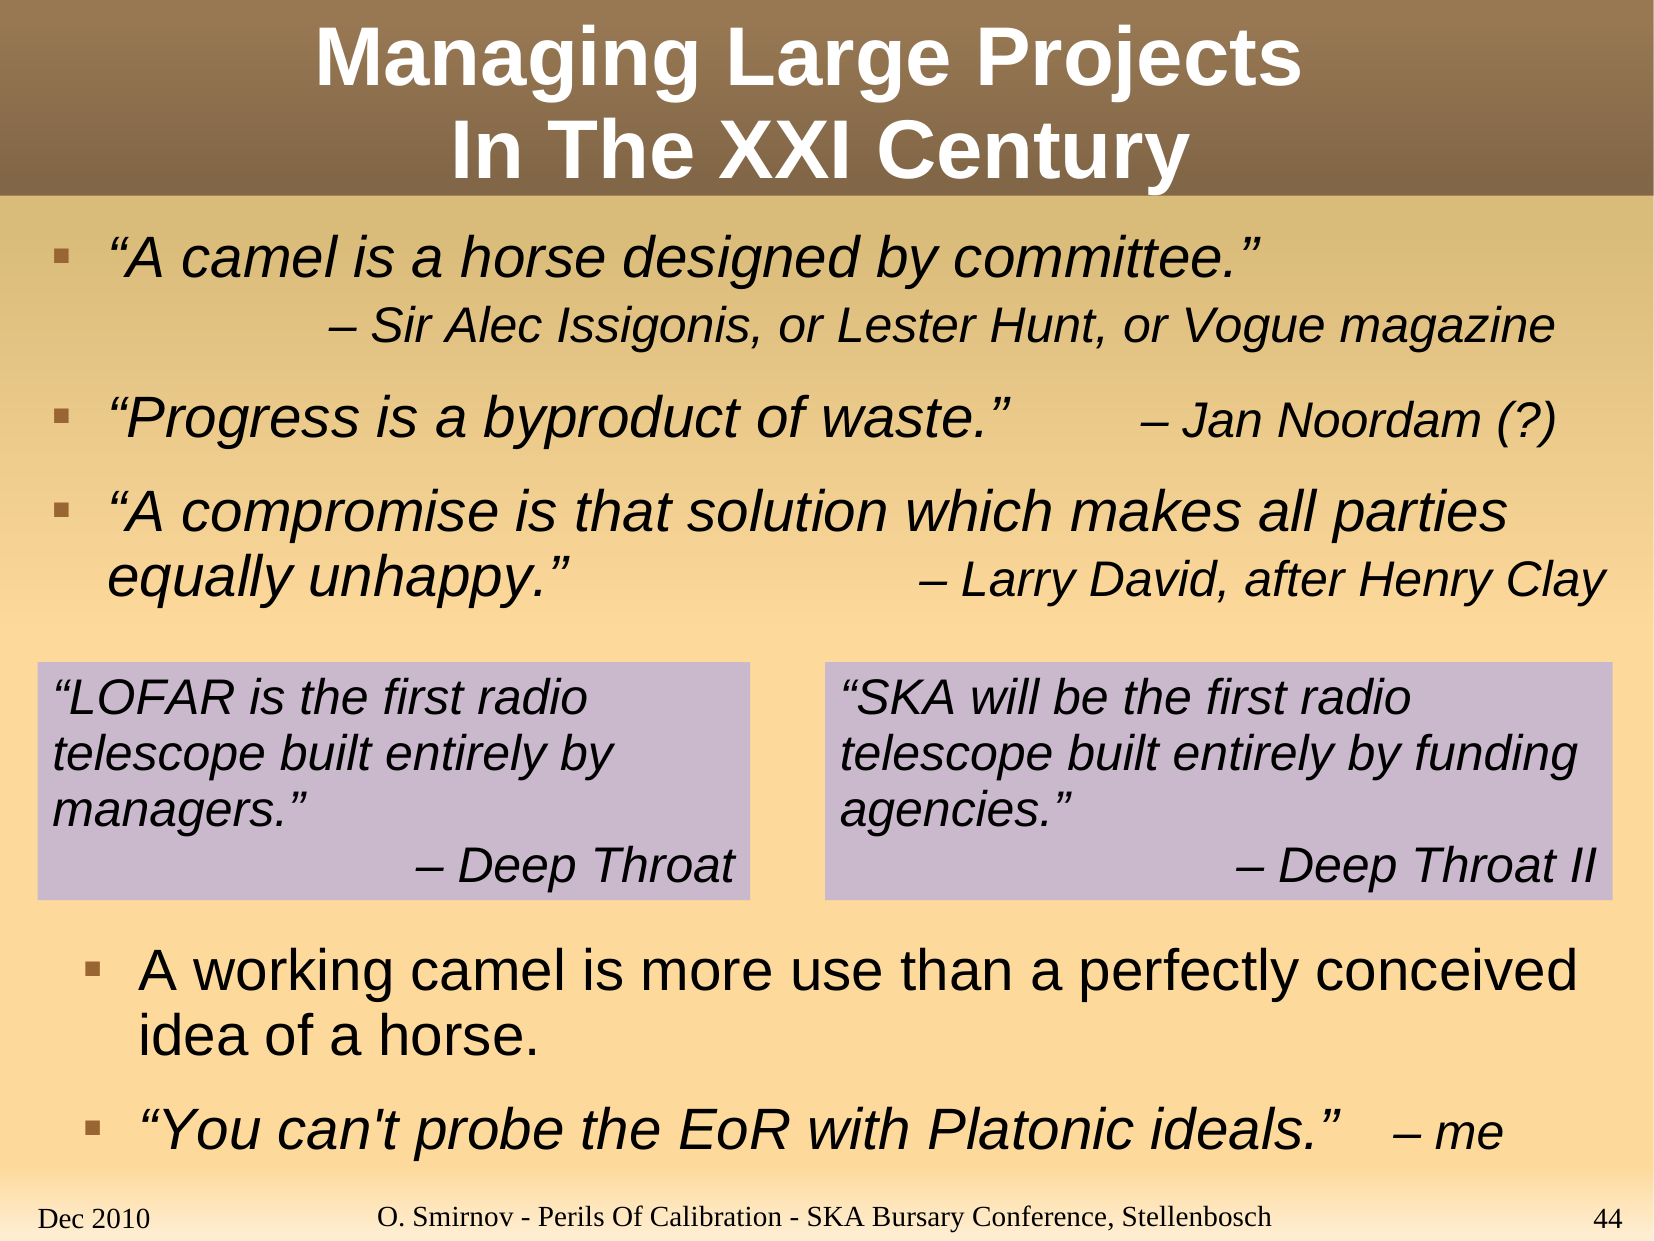

# Managing Large Projects In The XXI Century
“A camel is a horse designed by committee.”
			– Sir Alec Issigonis, or Lester Hunt, or Vogue magazine
“Progress is a byproduct of waste.”		– Jan Noordam (?)
“A compromise is that solution which makes all parties equally unhappy.”					– Larry David, after Henry Clay
“LOFAR is the first radio telescope built entirely by managers.”
– Deep Throat
“SKA will be the first radio telescope built entirely by funding agencies.”
– Deep Throat II
A working camel is more use than a perfectly conceived idea of a horse.
“You can't probe the EoR with Platonic ideals.”	– me
O. Smirnov - Perils Of Calibration - SKA Bursary Conference, Stellenbosch
Dec 2010
44